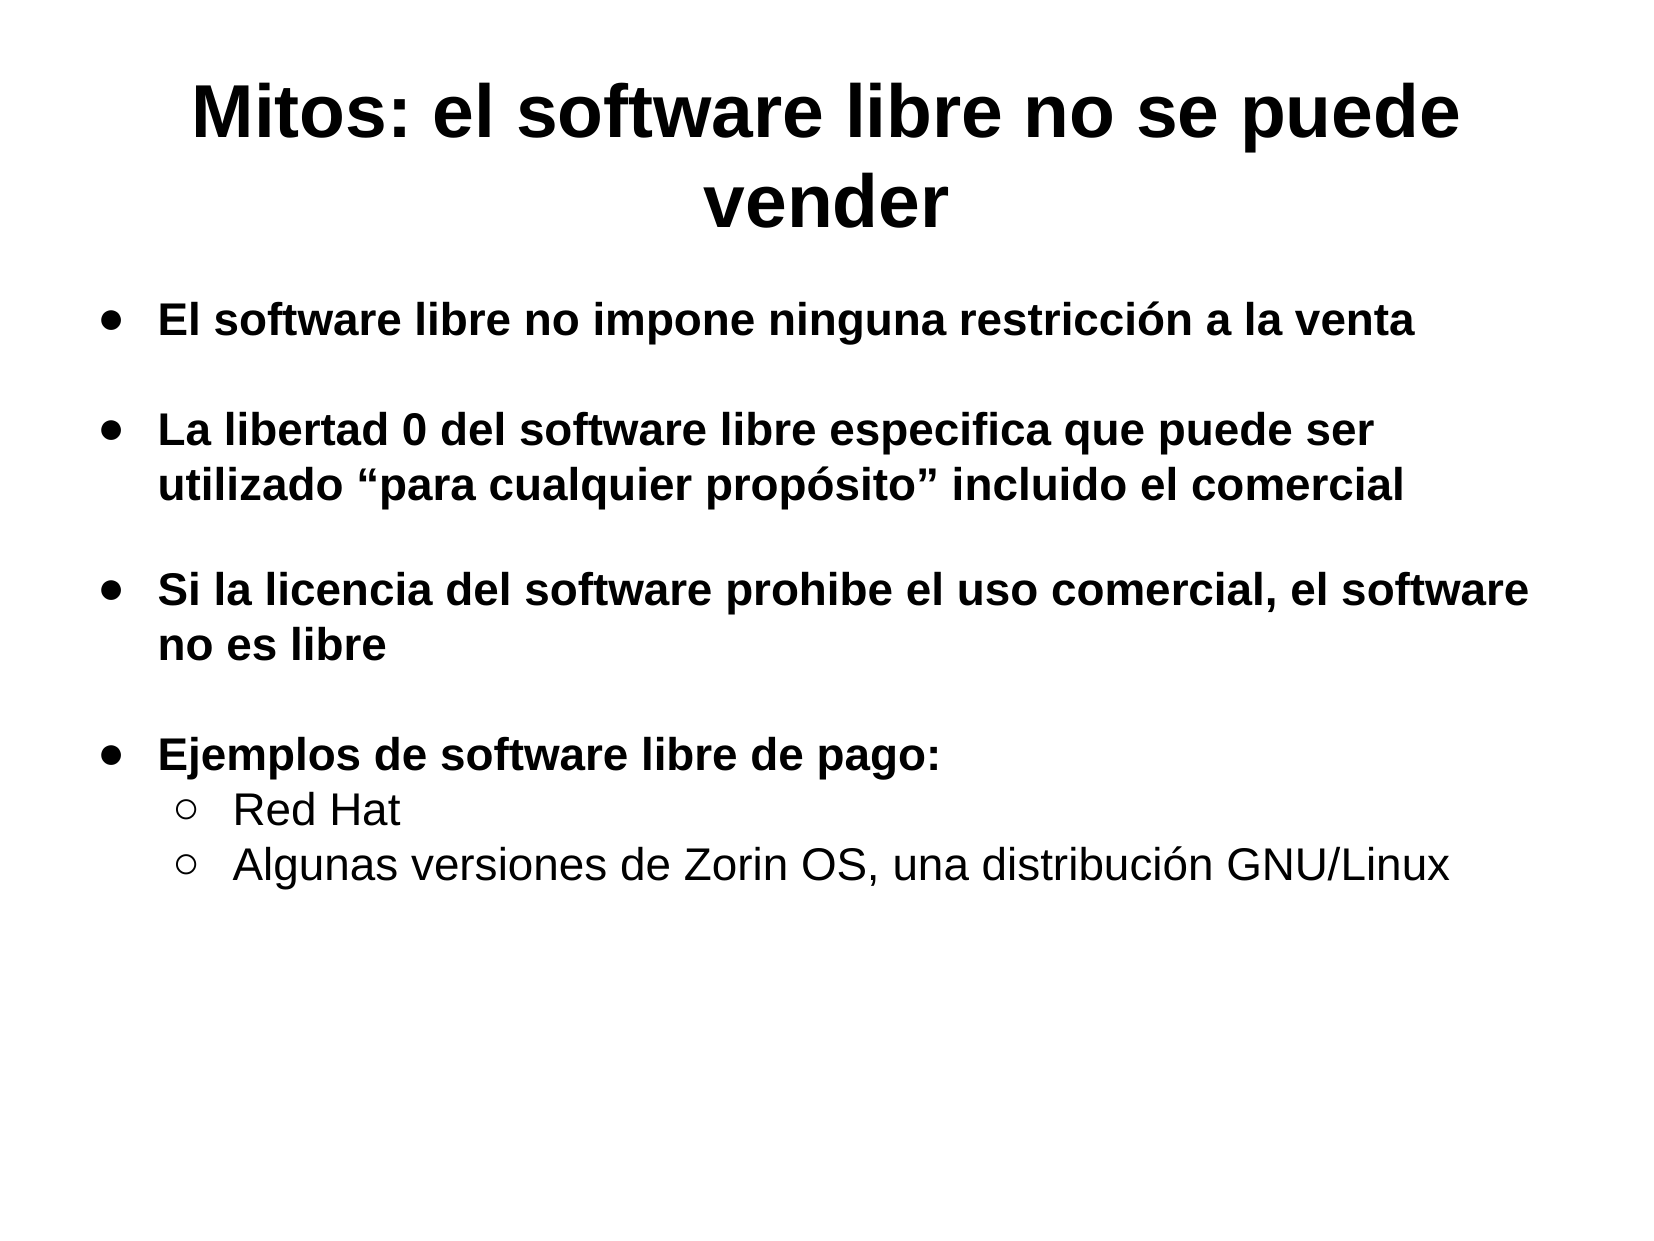

Mitos: el software libre no se puede vender
El software libre no impone ninguna restricción a la venta
La libertad 0 del software libre especifica que puede ser utilizado “para cualquier propósito” incluido el comercial
Si la licencia del software prohibe el uso comercial, el software no es libre
Ejemplos de software libre de pago:
Red Hat
Algunas versiones de Zorin OS, una distribución GNU/Linux